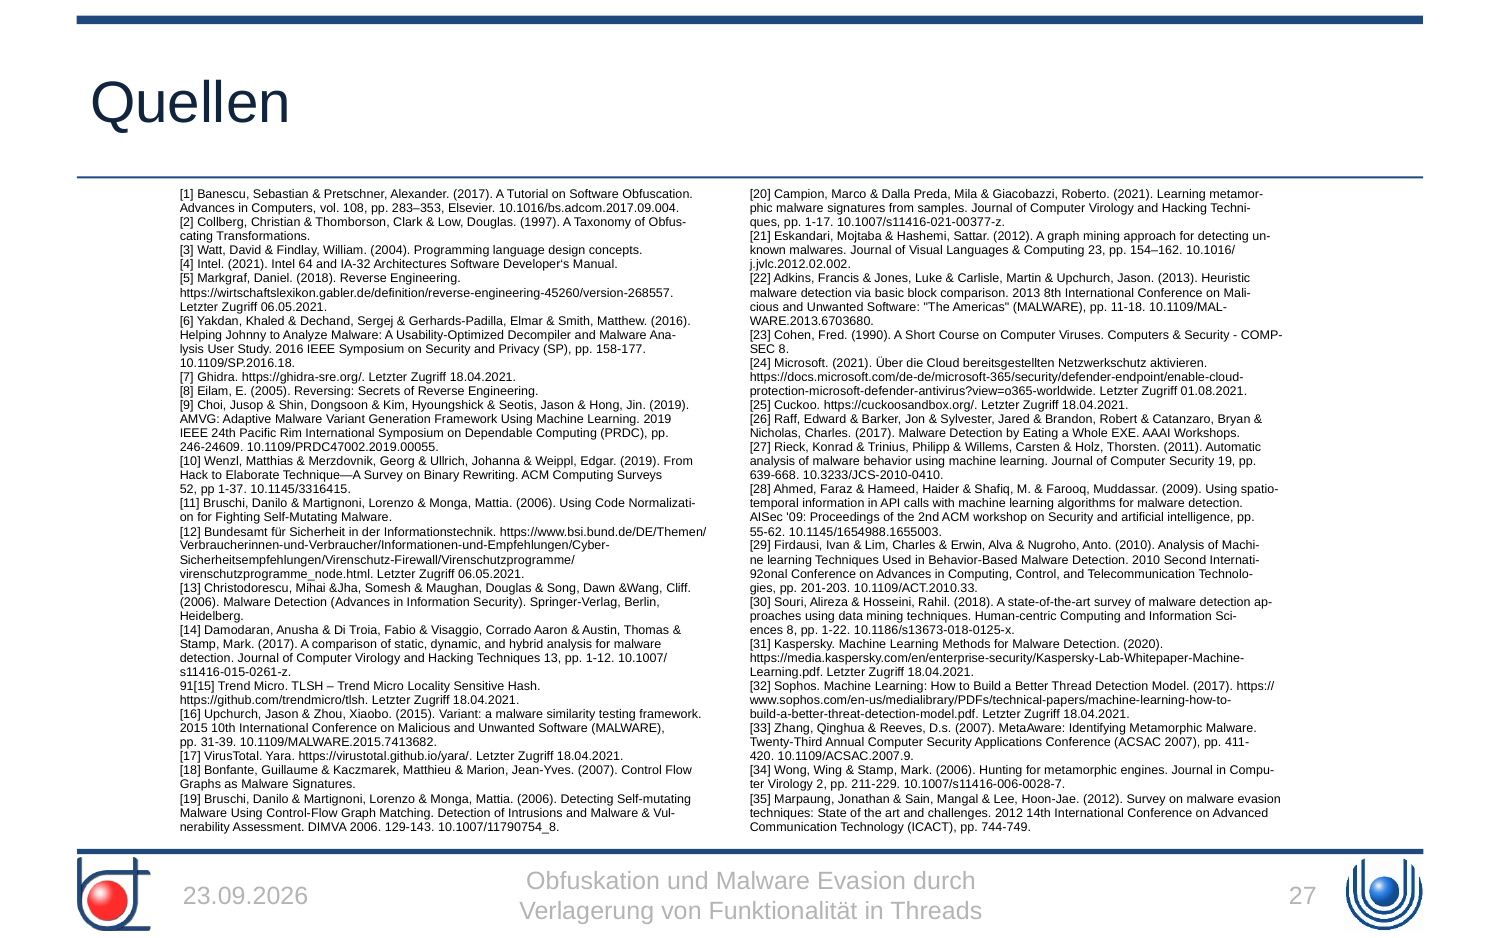

# Quellen
[1] Banescu, Sebastian & Pretschner, Alexander. (2017). A Tutorial on Software Obfuscation.
Advances in Computers, vol. 108, pp. 283–353, Elsevier. 10.1016/bs.adcom.2017.09.004.
[2] Collberg, Christian & Thomborson, Clark & Low, Douglas. (1997). A Taxonomy of Obfus-
cating Transformations.
[3] Watt, David & Findlay, William. (2004). Programming language design concepts.
[4] Intel. (2021). Intel 64 and IA-32 Architectures Software Developer‘s Manual.
[5] Markgraf, Daniel. (2018). Reverse Engineering.
https://wirtschaftslexikon.gabler.de/definition/reverse-engineering-45260/version-268557.
Letzter Zugriff 06.05.2021.
[6] Yakdan, Khaled & Dechand, Sergej & Gerhards-Padilla, Elmar & Smith, Matthew. (2016).
Helping Johnny to Analyze Malware: A Usability-Optimized Decompiler and Malware Ana-
lysis User Study. 2016 IEEE Symposium on Security and Privacy (SP), pp. 158-177.
10.1109/SP.2016.18.
[7] Ghidra. https://ghidra-sre.org/. Letzter Zugriff 18.04.2021.
[8] Eilam, E. (2005). Reversing: Secrets of Reverse Engineering.
[9] Choi, Jusop & Shin, Dongsoon & Kim, Hyoungshick & Seotis, Jason & Hong, Jin. (2019).
AMVG: Adaptive Malware Variant Generation Framework Using Machine Learning. 2019
IEEE 24th Pacific Rim International Symposium on Dependable Computing (PRDC), pp.
246-24609. 10.1109/PRDC47002.2019.00055.
[10] Wenzl, Matthias & Merzdovnik, Georg & Ullrich, Johanna & Weippl, Edgar. (2019). From
Hack to Elaborate Technique—A Survey on Binary Rewriting. ACM Computing Surveys
52, pp 1-37. 10.1145/3316415.
[11] Bruschi, Danilo & Martignoni, Lorenzo & Monga, Mattia. (2006). Using Code Normalizati-
on for Fighting Self-Mutating Malware.
[12] Bundesamt für Sicherheit in der Informationstechnik. https://www.bsi.bund.de/DE/Themen/
Verbraucherinnen-und-Verbraucher/Informationen-und-Empfehlungen/Cyber-
Sicherheitsempfehlungen/Virenschutz-Firewall/Virenschutzprogramme/
virenschutzprogramme_node.html. Letzter Zugriff 06.05.2021.
[13] Christodorescu, Mihai &Jha, Somesh & Maughan, Douglas & Song, Dawn &Wang, Cliff.
(2006). Malware Detection (Advances in Information Security). Springer-Verlag, Berlin,
Heidelberg.
[14] Damodaran, Anusha & Di Troia, Fabio & Visaggio, Corrado Aaron & Austin, Thomas &
Stamp, Mark. (2017). A comparison of static, dynamic, and hybrid analysis for malware
detection. Journal of Computer Virology and Hacking Techniques 13, pp. 1-12. 10.1007/
s11416-015-0261-z.
91[15] Trend Micro. TLSH – Trend Micro Locality Sensitive Hash.
https://github.com/trendmicro/tlsh. Letzter Zugriff 18.04.2021.
[16] Upchurch, Jason & Zhou, Xiaobo. (2015). Variant: a malware similarity testing framework.
2015 10th International Conference on Malicious and Unwanted Software (MALWARE),
pp. 31-39. 10.1109/MALWARE.2015.7413682.
[17] VirusTotal. Yara. https://virustotal.github.io/yara/. Letzter Zugriff 18.04.2021.
[18] Bonfante, Guillaume & Kaczmarek, Matthieu & Marion, Jean-Yves. (2007). Control Flow
Graphs as Malware Signatures.
[19] Bruschi, Danilo & Martignoni, Lorenzo & Monga, Mattia. (2006). Detecting Self-mutating
Malware Using Control-Flow Graph Matching. Detection of Intrusions and Malware & Vul-
nerability Assessment. DIMVA 2006. 129-143. 10.1007/11790754_8.
[20] Campion, Marco & Dalla Preda, Mila & Giacobazzi, Roberto. (2021). Learning metamor-
phic malware signatures from samples. Journal of Computer Virology and Hacking Techni-
ques, pp. 1-17. 10.1007/s11416-021-00377-z.
[21] Eskandari, Mojtaba & Hashemi, Sattar. (2012). A graph mining approach for detecting un-
known malwares. Journal of Visual Languages & Computing 23, pp. 154–162. 10.1016/
j.jvlc.2012.02.002.
[22] Adkins, Francis & Jones, Luke & Carlisle, Martin & Upchurch, Jason. (2013). Heuristic
malware detection via basic block comparison. 2013 8th International Conference on Mali-
cious and Unwanted Software: "The Americas" (MALWARE), pp. 11-18. 10.1109/MAL-
WARE.2013.6703680.
[23] Cohen, Fred. (1990). A Short Course on Computer Viruses. Computers & Security - COMP-
SEC 8.
[24] Microsoft. (2021). Über die Cloud bereitsgestellten Netzwerkschutz aktivieren.
https://docs.microsoft.com/de-de/microsoft-365/security/defender-endpoint/enable-cloud-
protection-microsoft-defender-antivirus?view=o365-worldwide. Letzter Zugriff 01.08.2021.
[25] Cuckoo. https://cuckoosandbox.org/. Letzter Zugriff 18.04.2021.
[26] Raff, Edward & Barker, Jon & Sylvester, Jared & Brandon, Robert & Catanzaro, Bryan &
Nicholas, Charles. (2017). Malware Detection by Eating a Whole EXE. AAAI Workshops.
[27] Rieck, Konrad & Trinius, Philipp & Willems, Carsten & Holz, Thorsten. (2011). Automatic
analysis of malware behavior using machine learning. Journal of Computer Security 19, pp.
639-668. 10.3233/JCS-2010-0410.
[28] Ahmed, Faraz & Hameed, Haider & Shafiq, M. & Farooq, Muddassar. (2009). Using spatio-
temporal information in API calls with machine learning algorithms for malware detection.
AISec '09: Proceedings of the 2nd ACM workshop on Security and artificial intelligence, pp.
55-62. 10.1145/1654988.1655003.
[29] Firdausi, Ivan & Lim, Charles & Erwin, Alva & Nugroho, Anto. (2010). Analysis of Machi-
ne learning Techniques Used in Behavior-Based Malware Detection. 2010 Second Internati-
92onal Conference on Advances in Computing, Control, and Telecommunication Technolo-
gies, pp. 201-203. 10.1109/ACT.2010.33.
[30] Souri, Alireza & Hosseini, Rahil. (2018). A state-of-the-art survey of malware detection ap-
proaches using data mining techniques. Human-centric Computing and Information Sci-
ences 8, pp. 1-22. 10.1186/s13673-018-0125-x.
[31] Kaspersky. Machine Learning Methods for Malware Detection. (2020).
https://media.kaspersky.com/en/enterprise-security/Kaspersky-Lab-Whitepaper-Machine-
Learning.pdf. Letzter Zugriff 18.04.2021.
[32] Sophos. Machine Learning: How to Build a Better Thread Detection Model. (2017). https://
www.sophos.com/en-us/medialibrary/PDFs/technical-papers/machine-learning-how-to-
build-a-better-threat-detection-model.pdf. Letzter Zugriff 18.04.2021.
[33] Zhang, Qinghua & Reeves, D.s. (2007). MetaAware: Identifying Metamorphic Malware.
Twenty-Third Annual Computer Security Applications Conference (ACSAC 2007), pp. 411-
420. 10.1109/ACSAC.2007.9.
[34] Wong, Wing & Stamp, Mark. (2006). Hunting for metamorphic engines. Journal in Compu-
ter Virology 2, pp. 211-229. 10.1007/s11416-006-0028-7.
[35] Marpaung, Jonathan & Sain, Mangal & Lee, Hoon-Jae. (2012). Survey on malware evasion
techniques: State of the art and challenges. 2012 14th International Conference on Advanced
Communication Technology (ICACT), pp. 744-749.
Obfuskation und Malware Evasion durch Verlagerung von Funktionalität in Threads